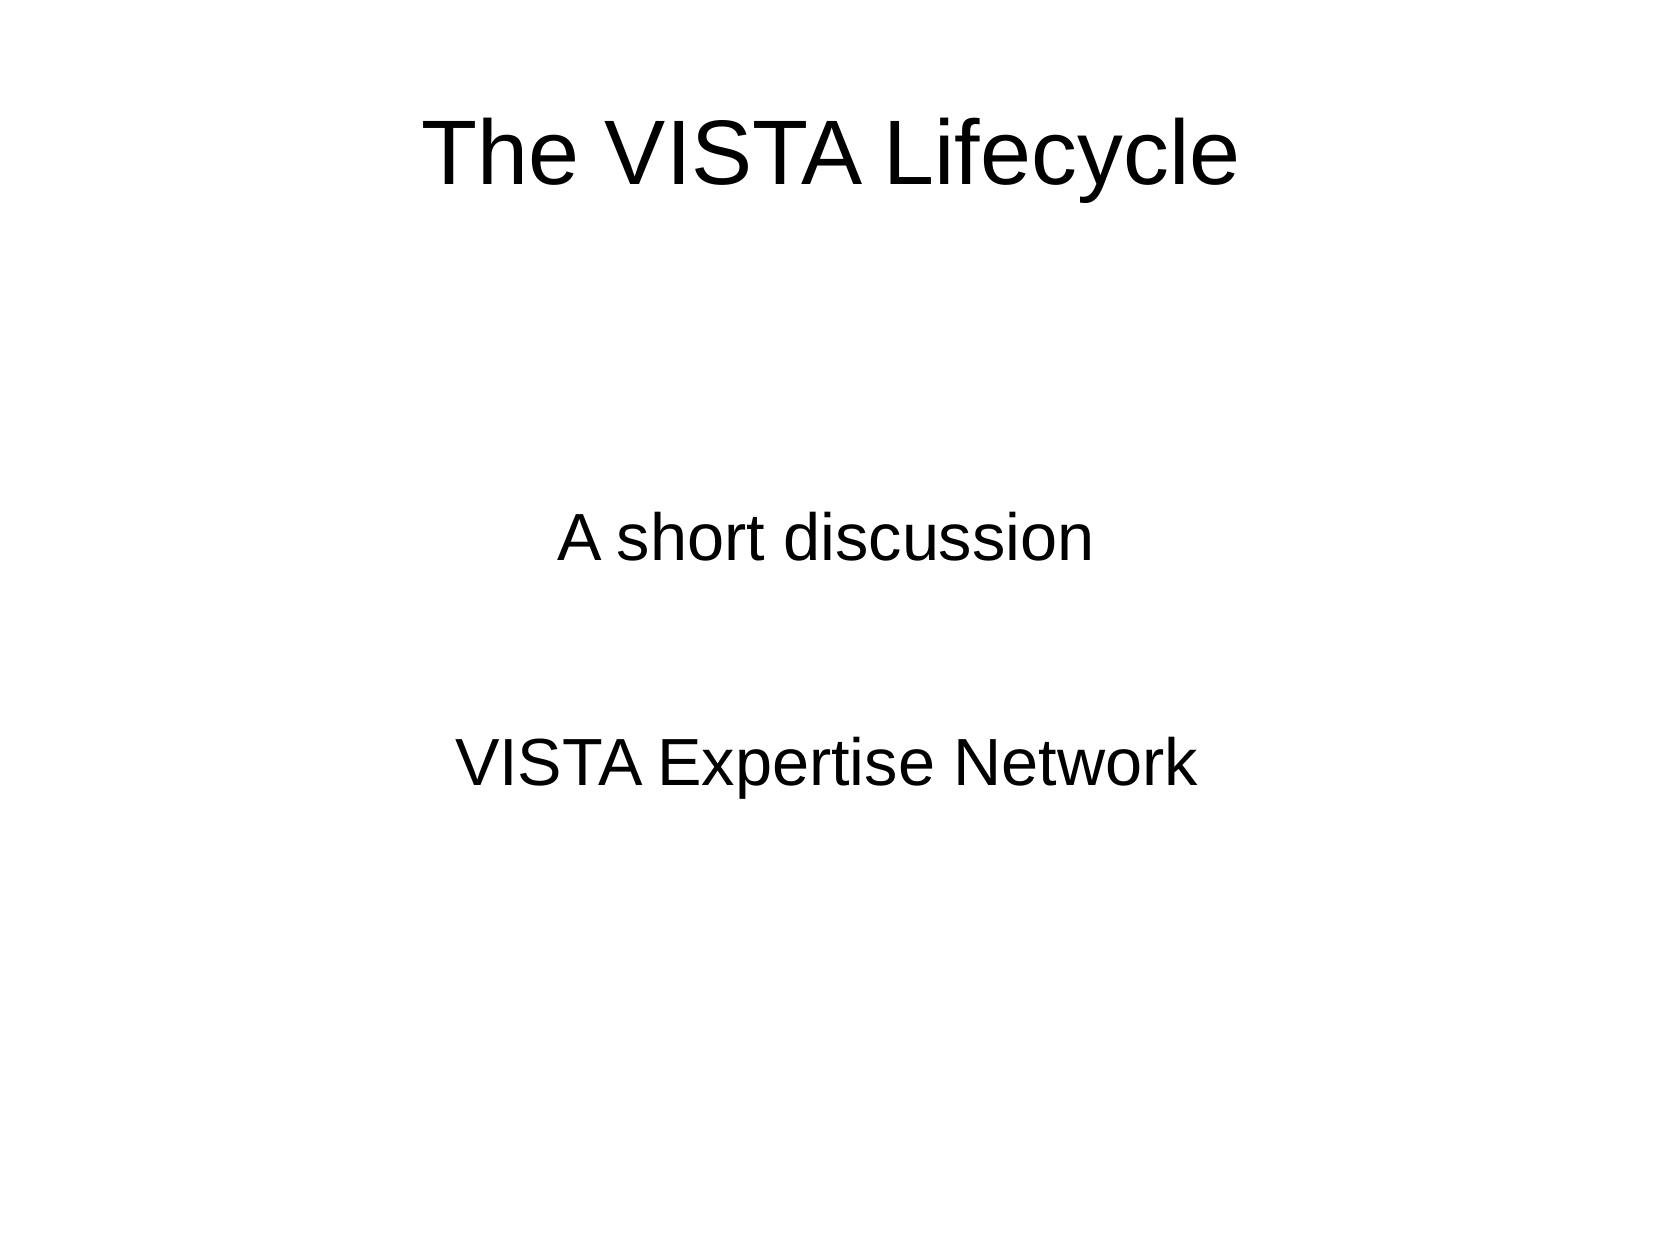

# The VISTA Lifecycle
A short discussion
VISTA Expertise Network